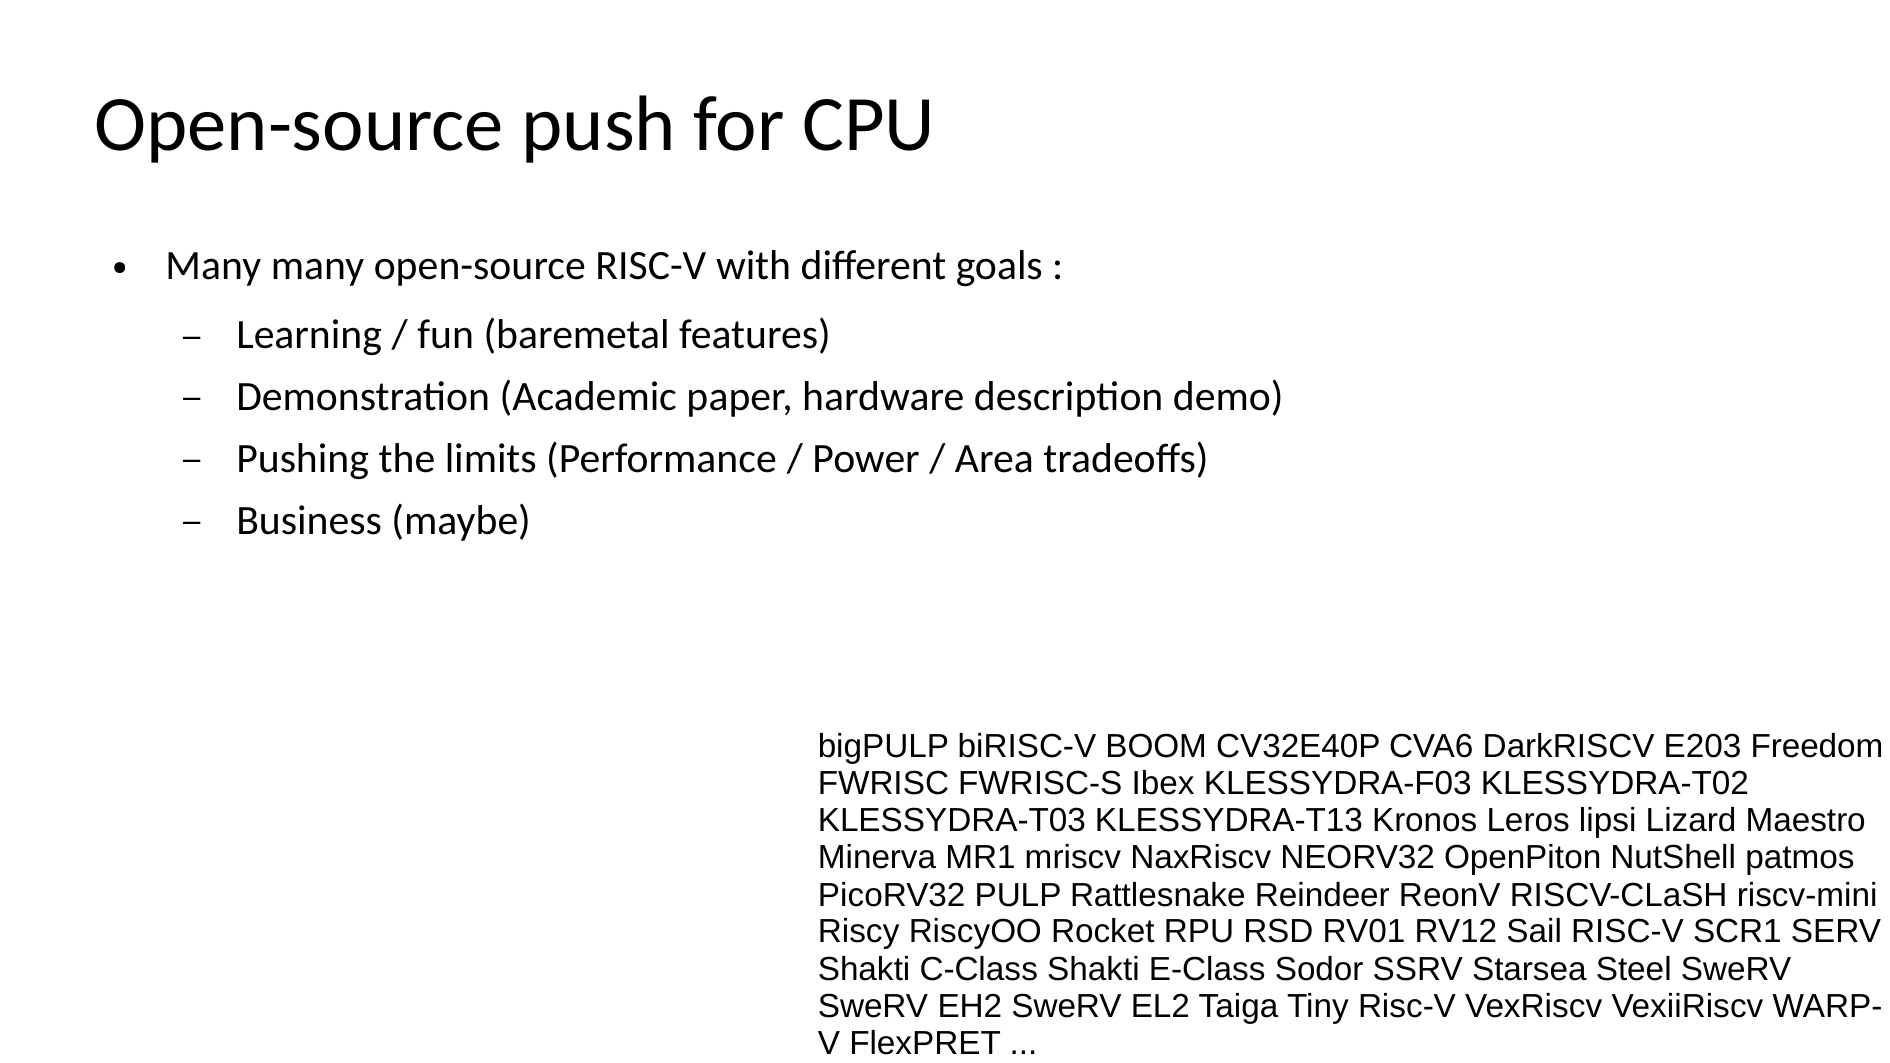

# Open-source push for CPU
Many many open-source RISC-V with different goals :
Learning / fun (baremetal features)
Demonstration (Academic paper, hardware description demo)
Pushing the limits (Performance / Power / Area tradeoffs)
Business (maybe)
bigPULP biRISC-V BOOM CV32E40P CVA6 DarkRISCV E203 Freedom FWRISC FWRISC-S Ibex KLESSYDRA-F03 KLESSYDRA-T02 KLESSYDRA-T03 KLESSYDRA-T13 Kronos Leros lipsi Lizard Maestro Minerva MR1 mriscv NaxRiscv NEORV32 OpenPiton NutShell patmos PicoRV32 PULP Rattlesnake Reindeer ReonV RISCV-CLaSH riscv-mini Riscy RiscyOO Rocket RPU RSD RV01 RV12 Sail RISC-V SCR1 SERV Shakti C-Class Shakti E-Class Sodor SSRV Starsea Steel SweRV SweRV EH2 SweRV EL2 Taiga Tiny Risc-V VexRiscv VexiiRiscv WARP-V FlexPRET ...